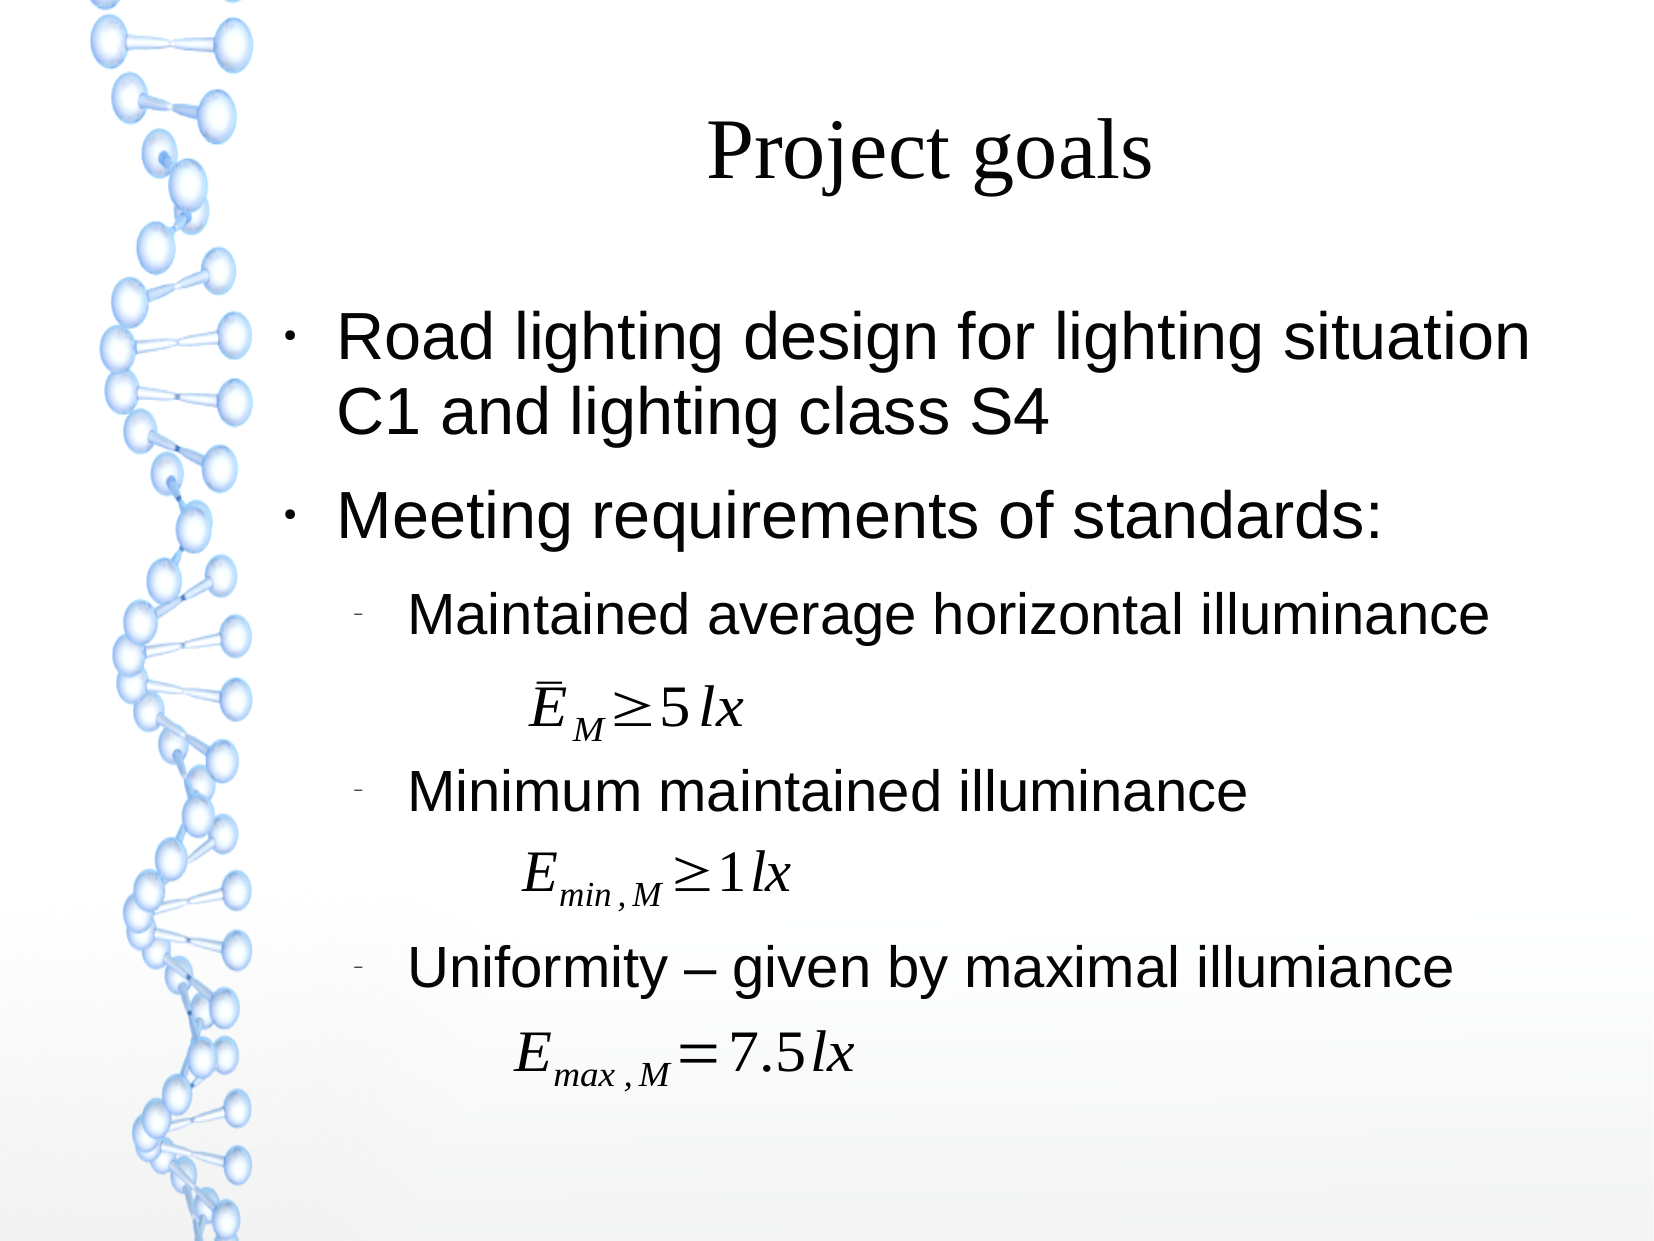

# Project goals
Road lighting design for lighting situation C1 and lighting class S4
Meeting requirements of standards:
Maintained average horizontal illuminance
Minimum maintained illuminance
Uniformity – given by maximal illumiance